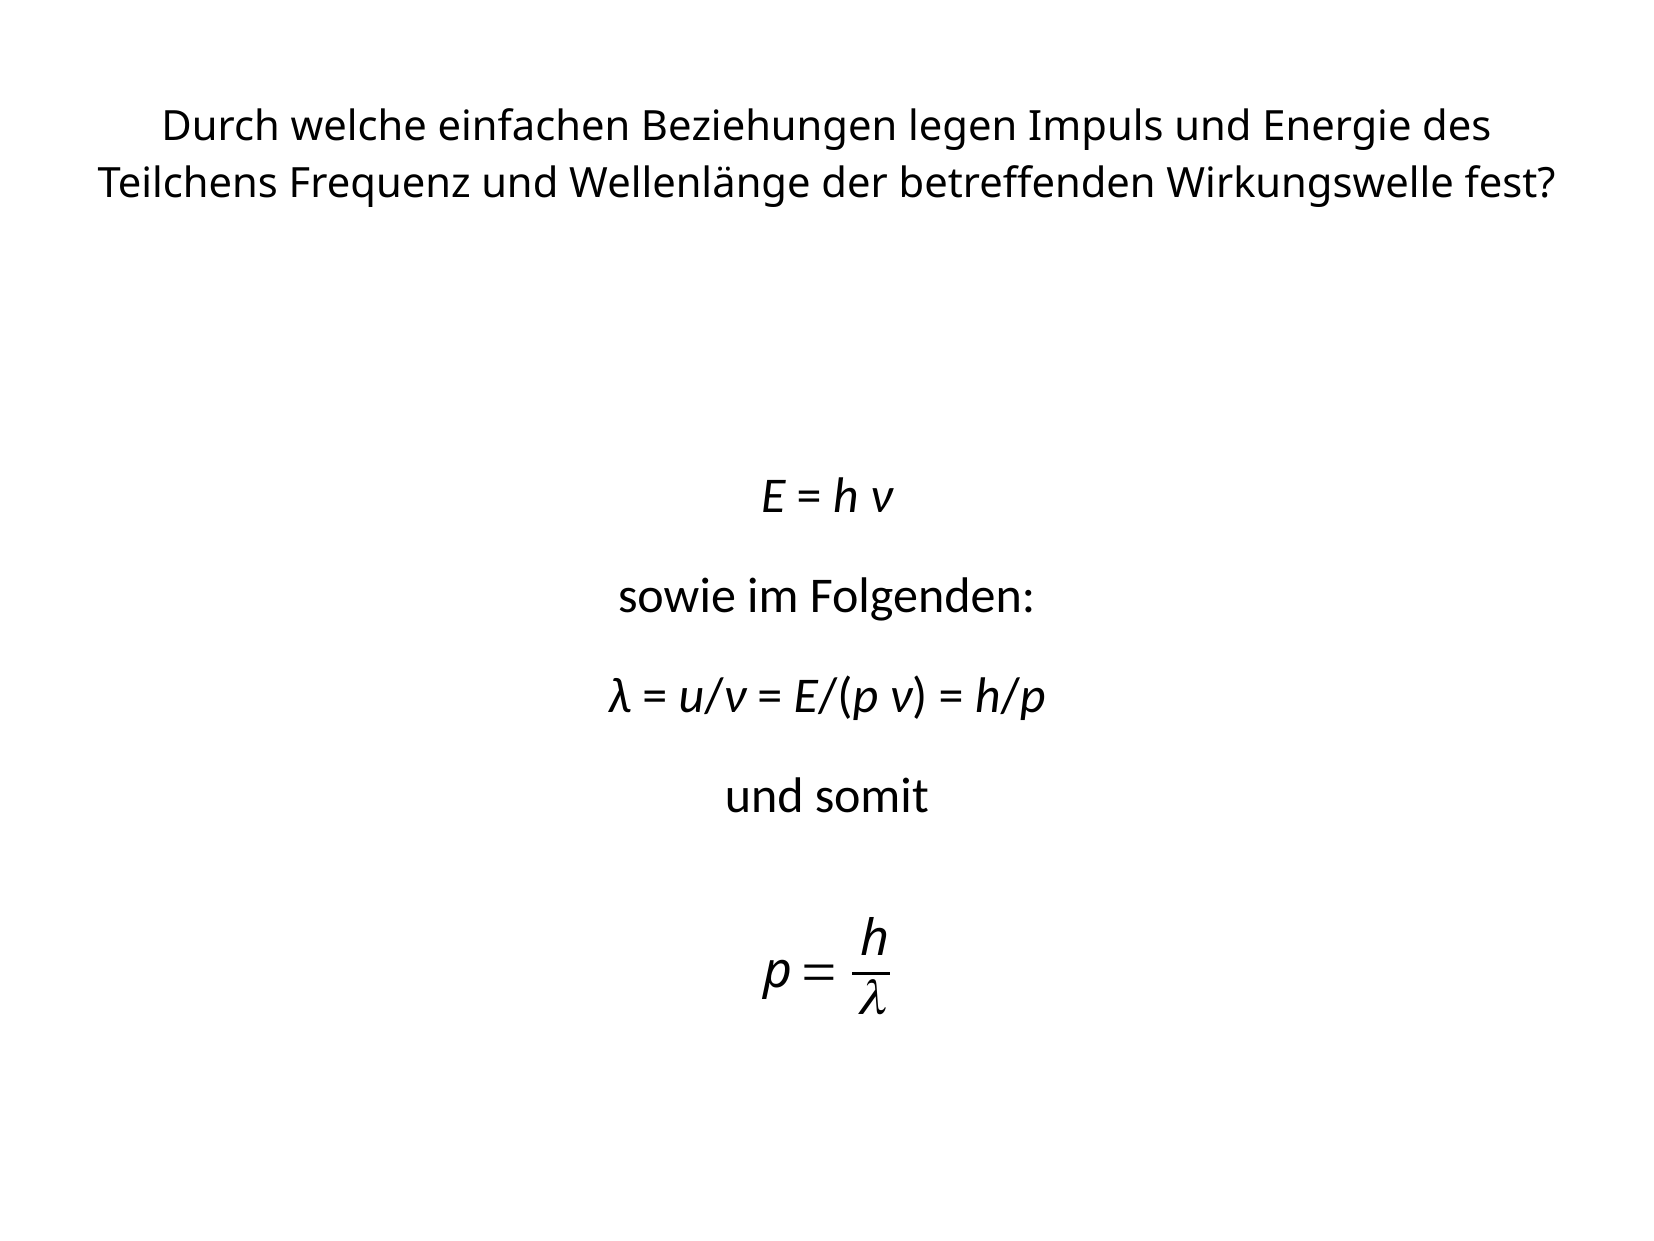

# Durch welche einfachen Beziehungen legen Impuls und Energie des Teilchens Frequenz und Wellenlänge der betreffenden Wirkungswelle fest?
E = h ν
sowie im Folgenden:
λ = u/ν = E/(p ν) = h/p
und somit